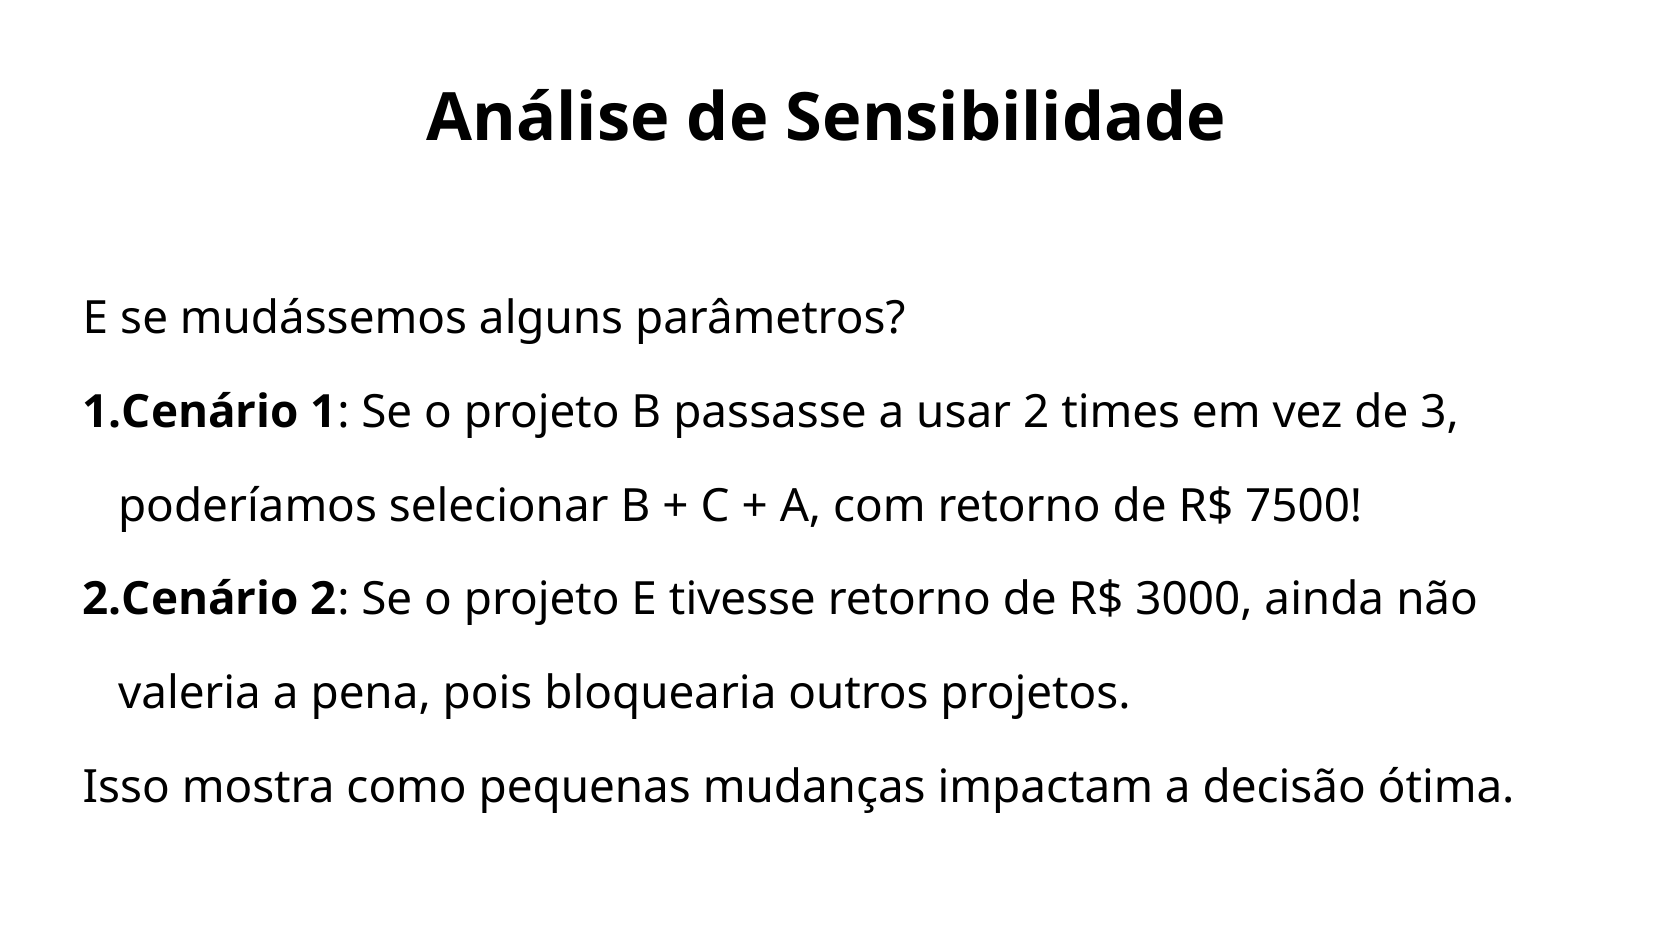

# Análise de Sensibilidade
E se mudássemos alguns parâmetros?
Cenário 1: Se o projeto B passasse a usar 2 times em vez de 3, poderíamos selecionar B + C + A, com retorno de R$ 7500!
Cenário 2: Se o projeto E tivesse retorno de R$ 3000, ainda não valeria a pena, pois bloquearia outros projetos.
Isso mostra como pequenas mudanças impactam a decisão ótima.